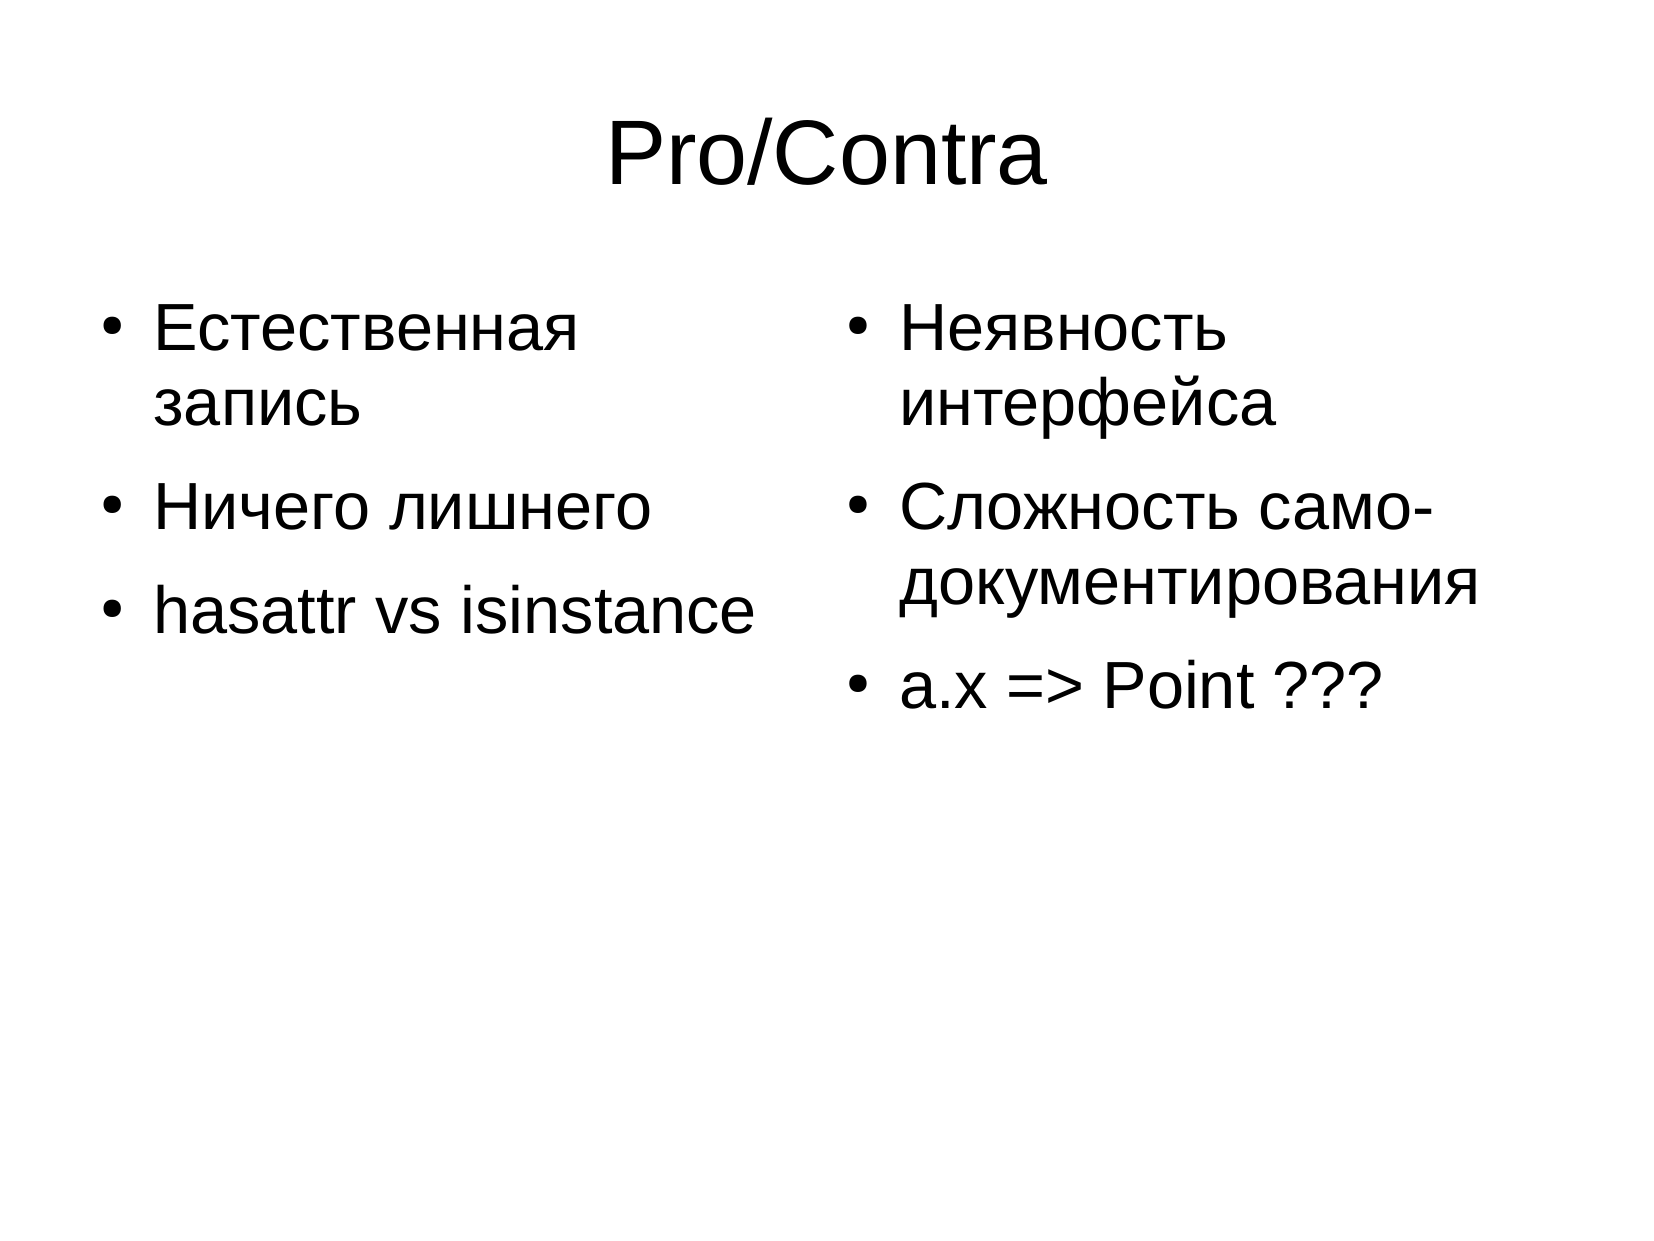

# Pro/Contra
Естественная запись
Ничего лишнего
hasattr vs isinstance
Неявность интерфейса
Сложность само-документирования
a.x => Point ???